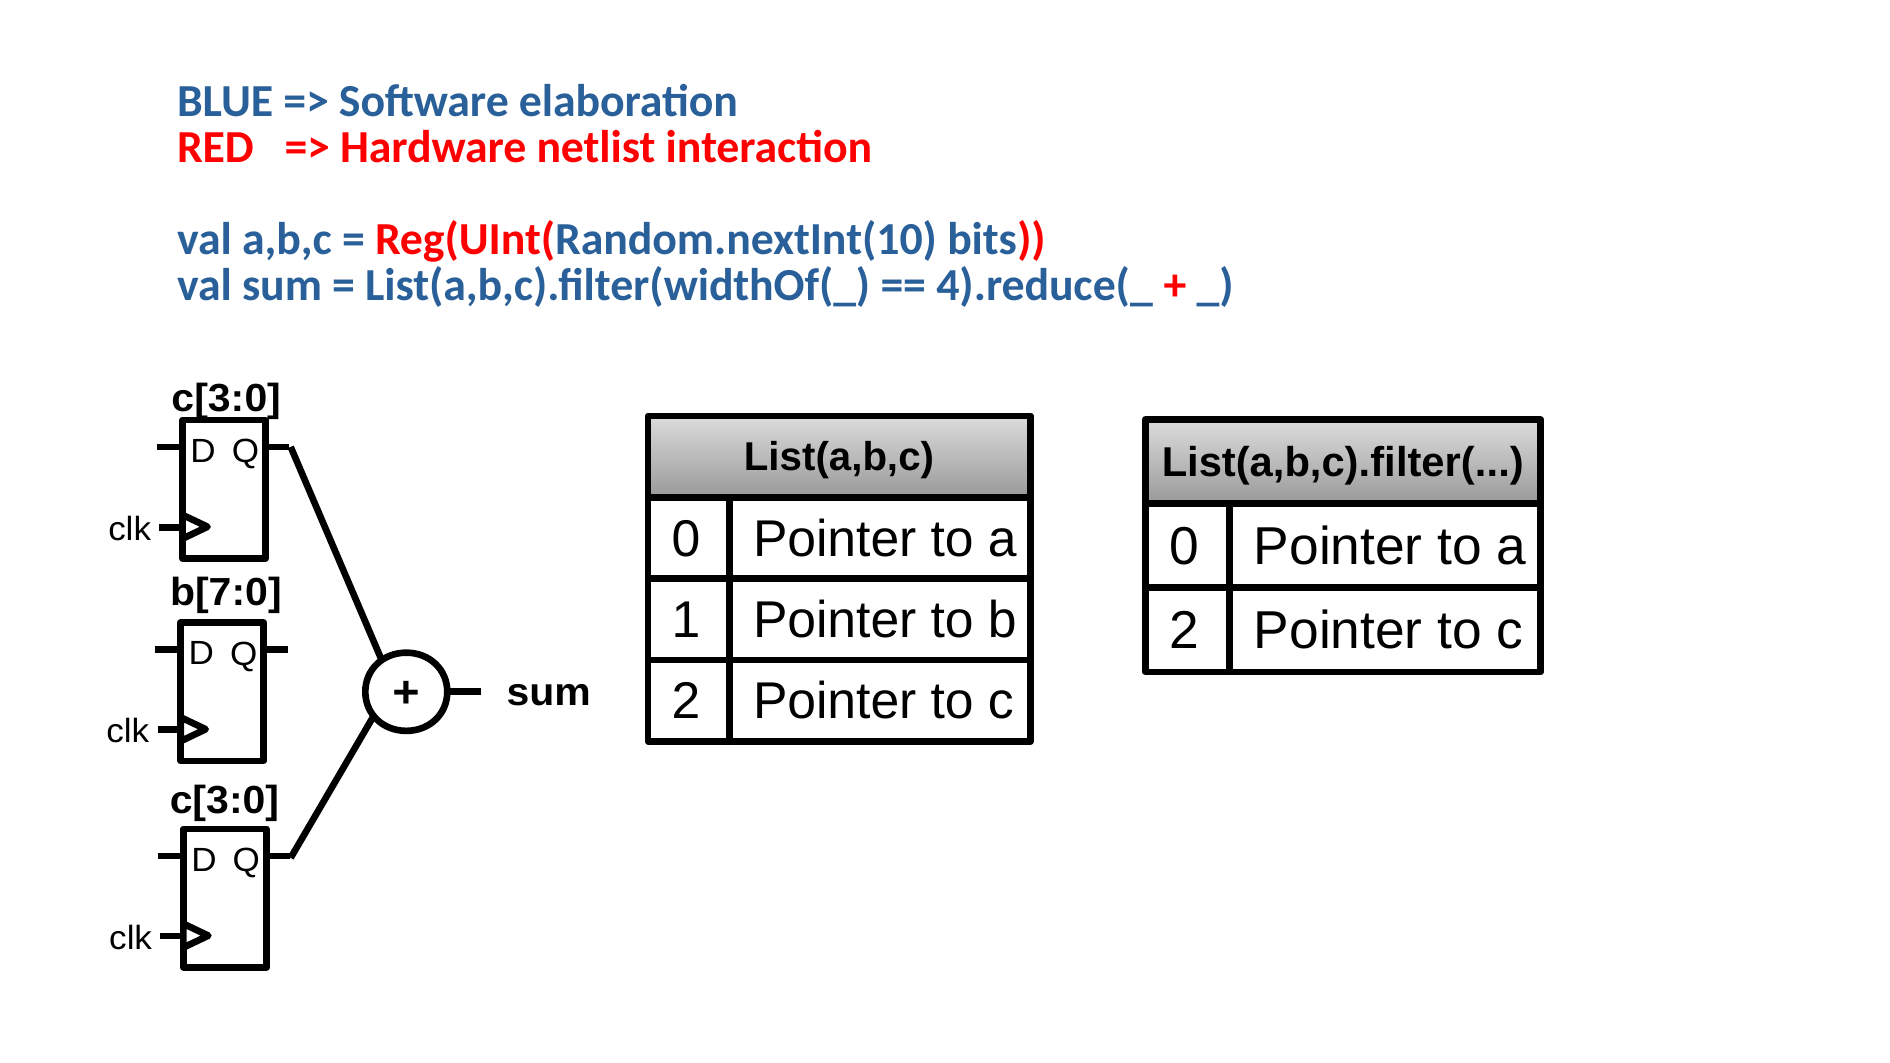

BLUE => Software elaboration
 RED => Hardware netlist interaction
 val a,b,c = Reg(UInt(Random.nextInt(10) bits))
 val sum = List(a,b,c).filter(widthOf(_) == 4).reduce(_ + _)